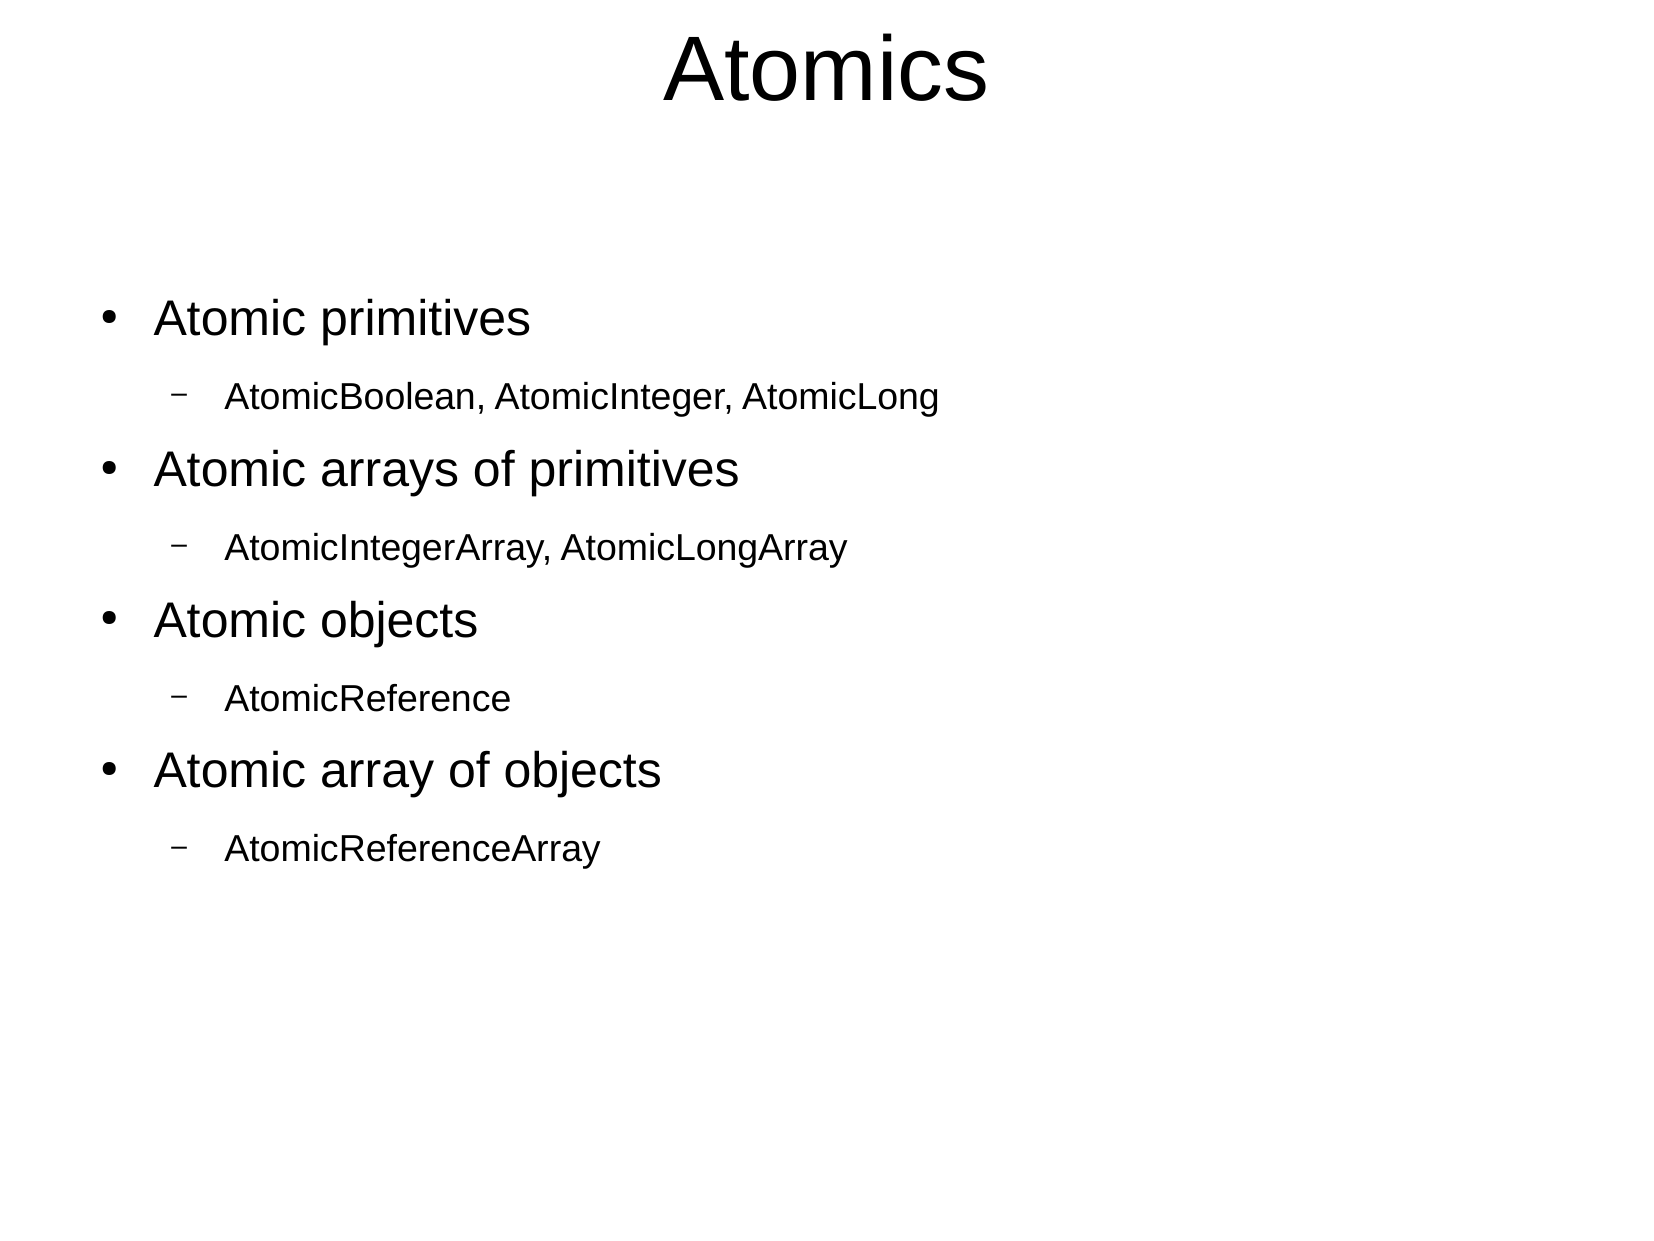

# Atomics
Atomic primitives
AtomicBoolean, AtomicInteger, AtomicLong
Atomic arrays of primitives
AtomicIntegerArray, AtomicLongArray
Atomic objects
AtomicReference
Atomic array of objects
AtomicReferenceArray